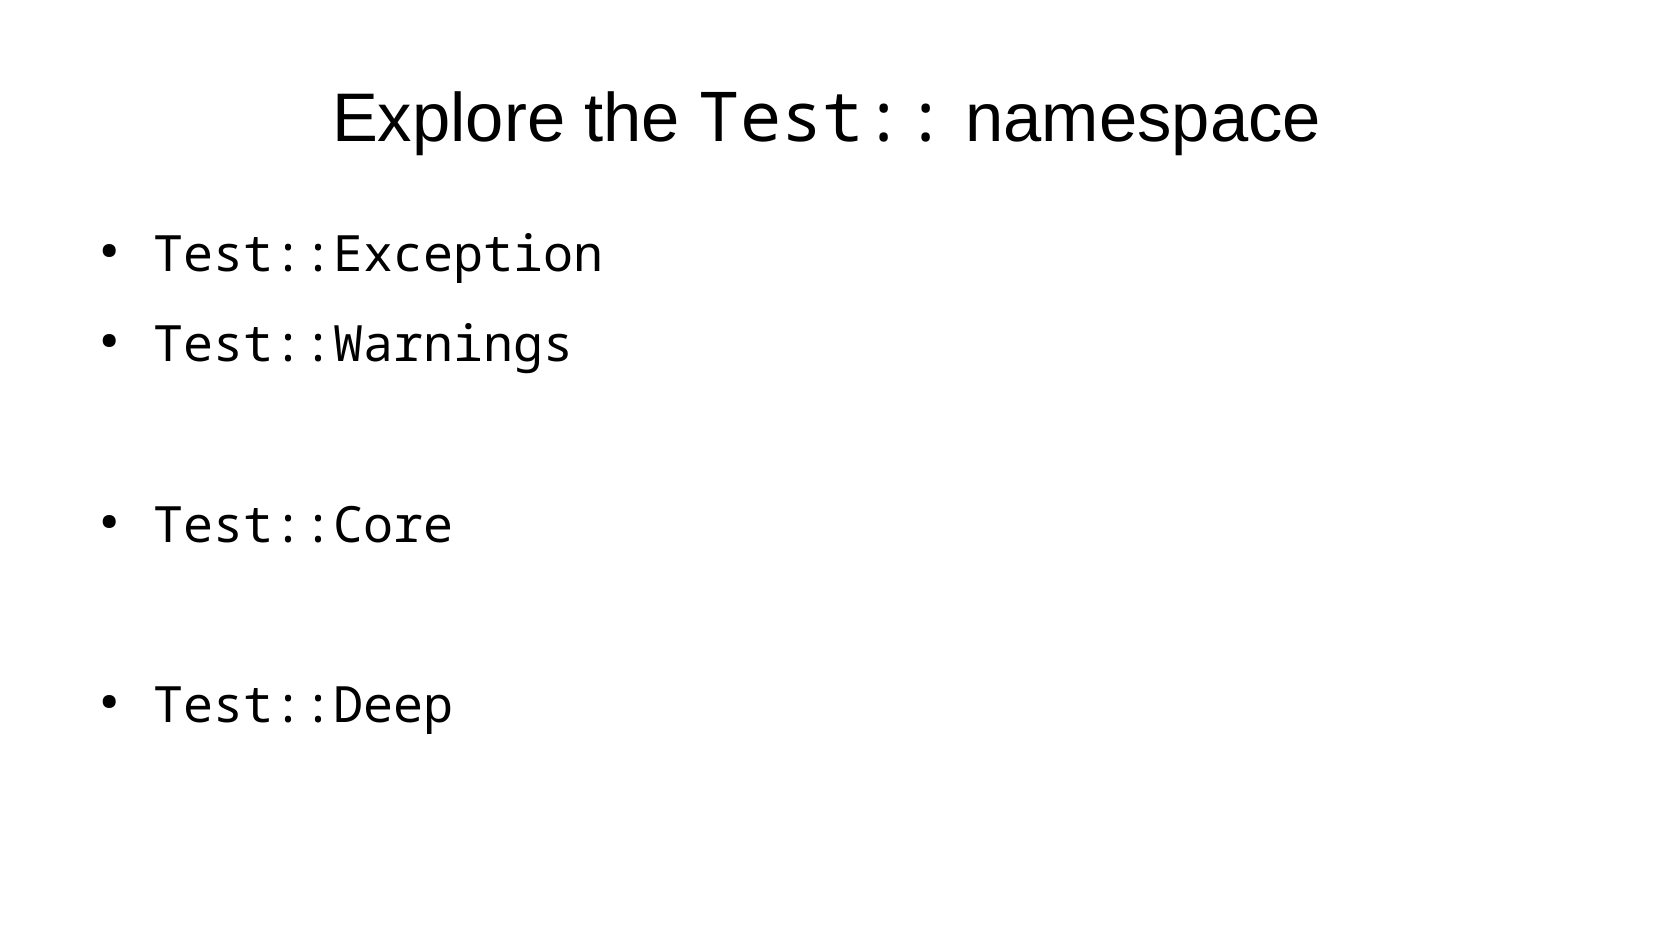

# Explore the Test:: namespace
Test::Exception
Test::Warnings
Test::Core
Test::Deep